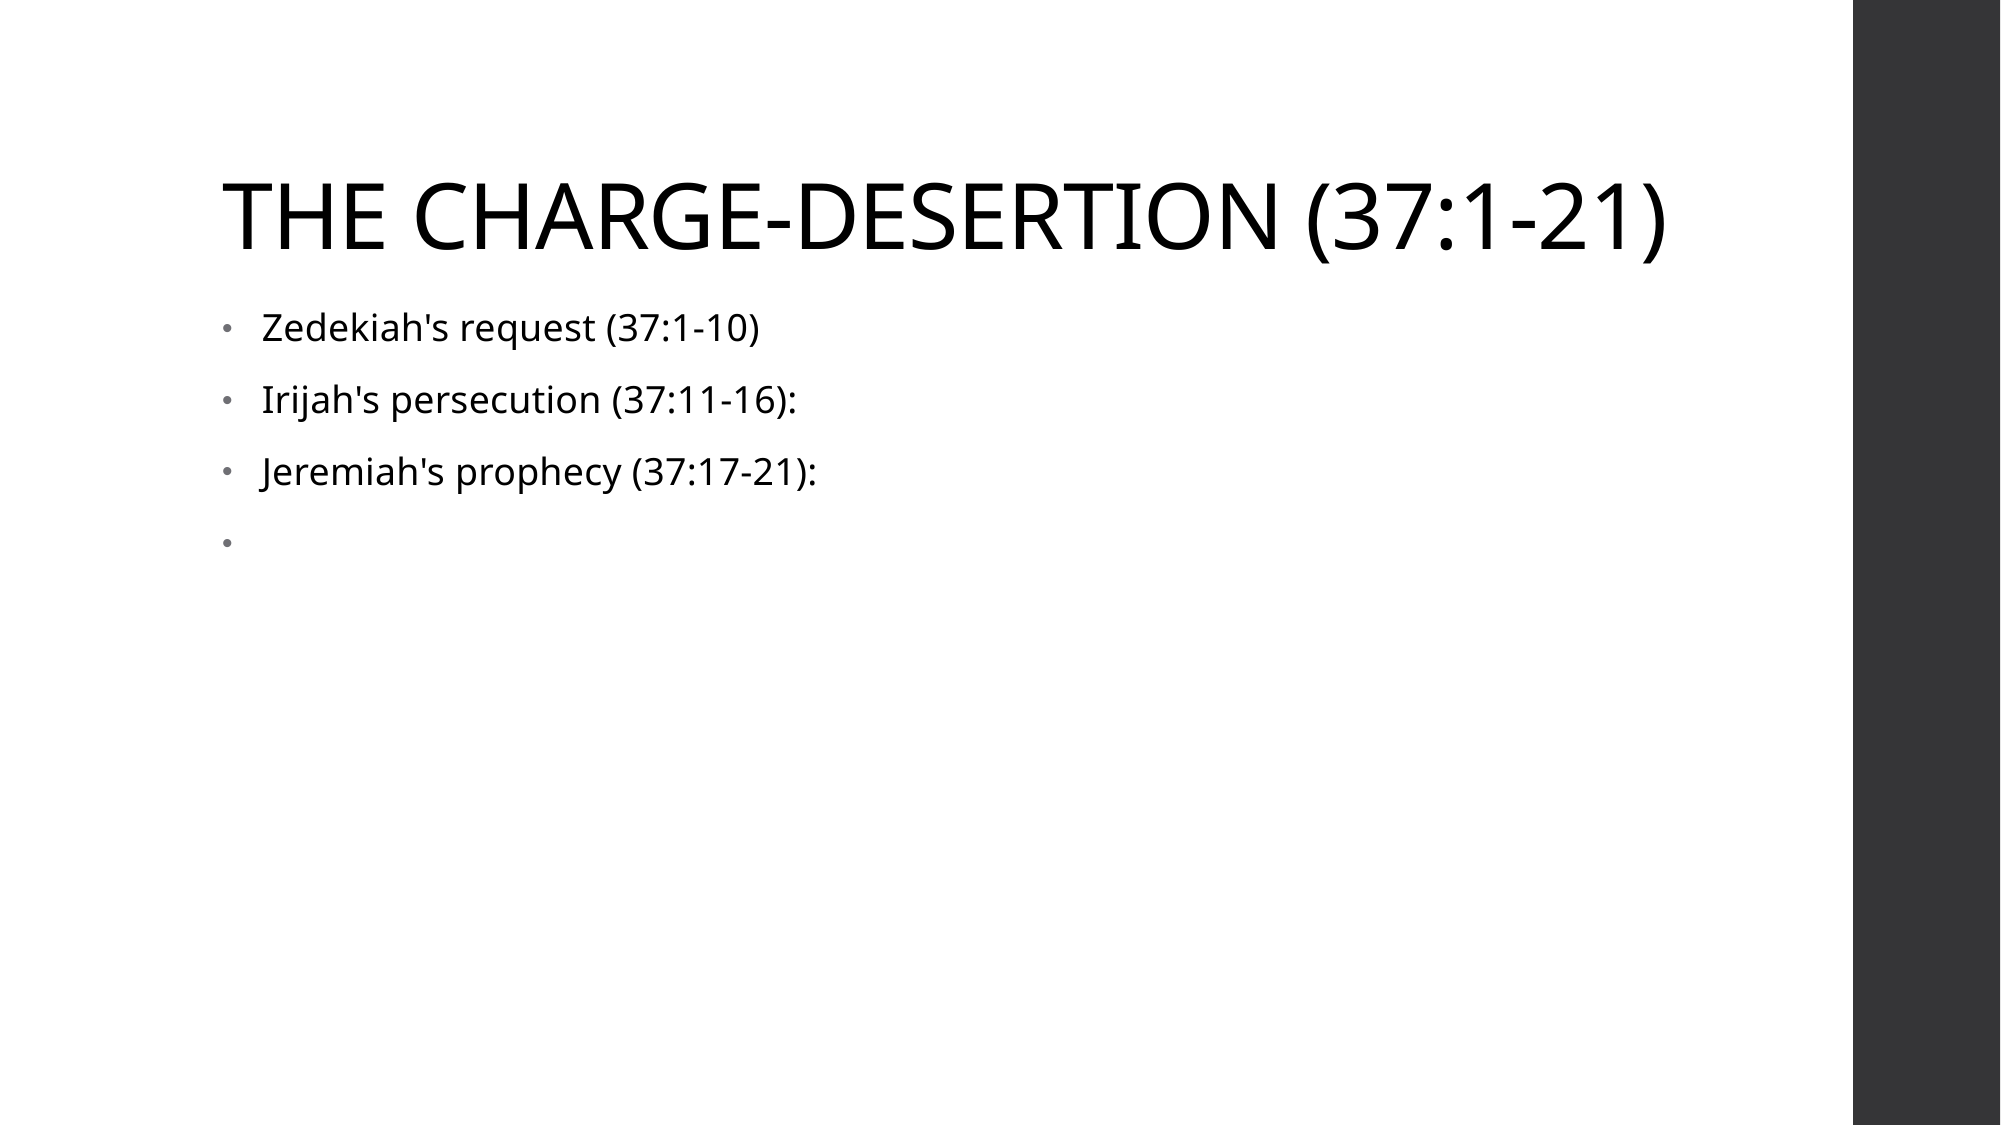

# THE CHARGE-DESERTION (37:1-21)
 Zedekiah's request (37:1-10)
 Irijah's persecution (37:11-16):
 Jeremiah's prophecy (37:17-21):